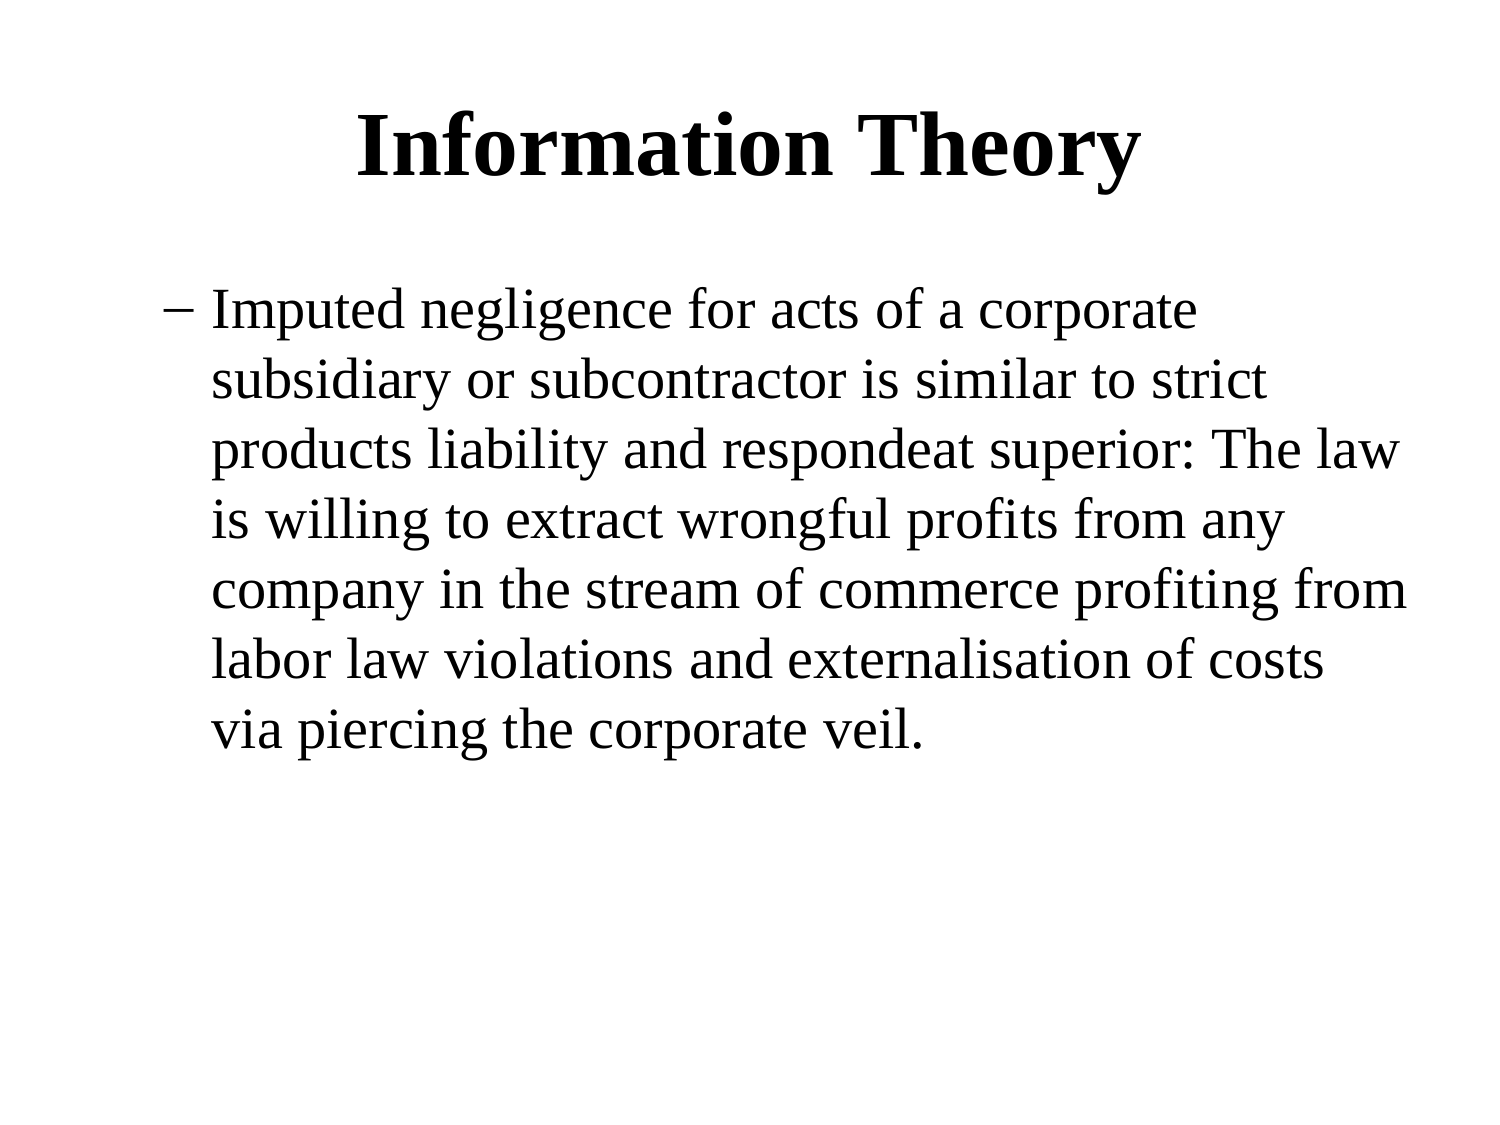

# Information Theory
Imputed negligence for acts of a corporate subsidiary or subcontractor is similar to strict products liability and respondeat superior: The law is willing to extract wrongful profits from any company in the stream of commerce profiting from labor law violations and externalisation of costs via piercing the corporate veil.